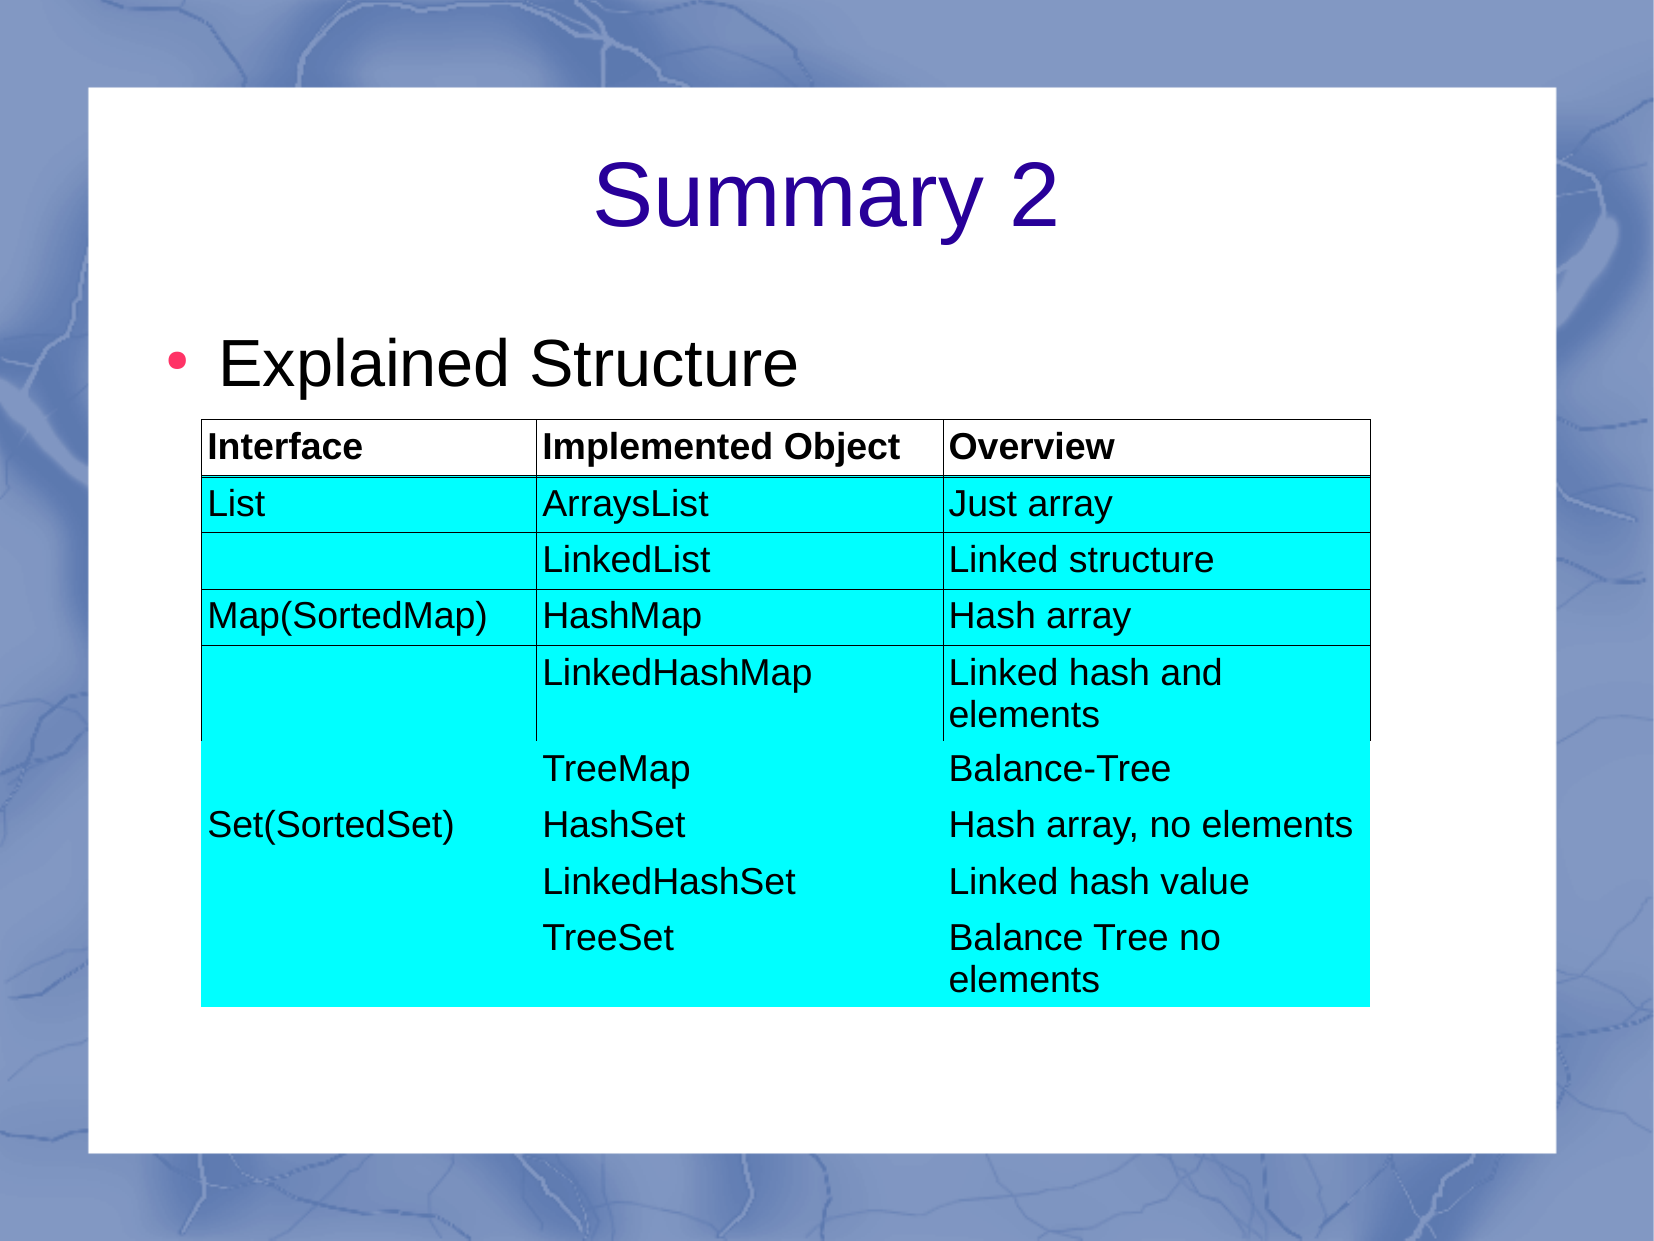

# Summary 2
Explained Structure
| Interface | Implemented Object | Overview |
| --- | --- | --- |
| List | ArraysList | Just array |
| | LinkedList | Linked structure |
| Map(SortedMap) | HashMap | Hash array |
| | LinkedHashMap | Linked hash and elements |
| | TreeMap | Balance-Tree |
| Set(SortedSet) | HashSet | Hash array, no elements |
| | LinkedHashSet | Linked hash value |
| | TreeSet | Balance Tree no elements |